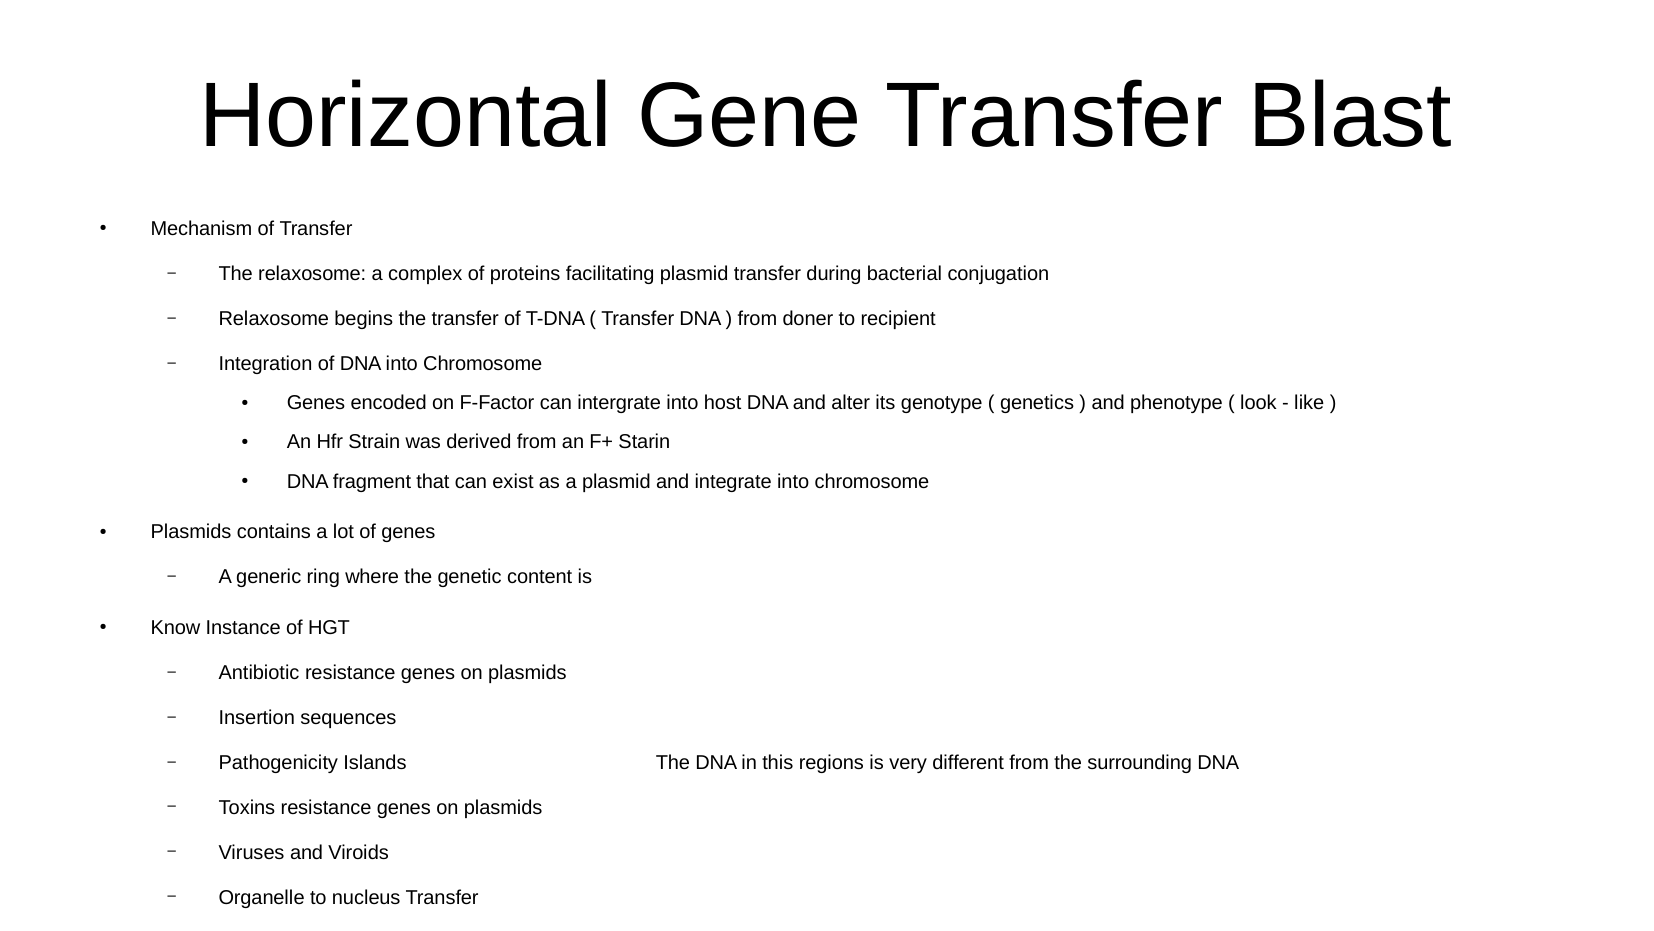

# Horizontal Gene Transfer Blast
Mechanism of Transfer
The relaxosome: a complex of proteins facilitating plasmid transfer during bacterial conjugation
Relaxosome begins the transfer of T-DNA ( Transfer DNA ) from doner to recipient
Integration of DNA into Chromosome
Genes encoded on F-Factor can intergrate into host DNA and alter its genotype ( genetics ) and phenotype ( look - like )
An Hfr Strain was derived from an F+ Starin
DNA fragment that can exist as a plasmid and integrate into chromosome
Plasmids contains a lot of genes
A generic ring where the genetic content is
Know Instance of HGT
Antibiotic resistance genes on plasmids
Insertion sequences
Pathogenicity Islands 						 			 	 	 The DNA in this regions is very different from the surrounding DNA
Toxins resistance genes on plasmids
Viruses and Viroids
Organelle to nucleus Transfer